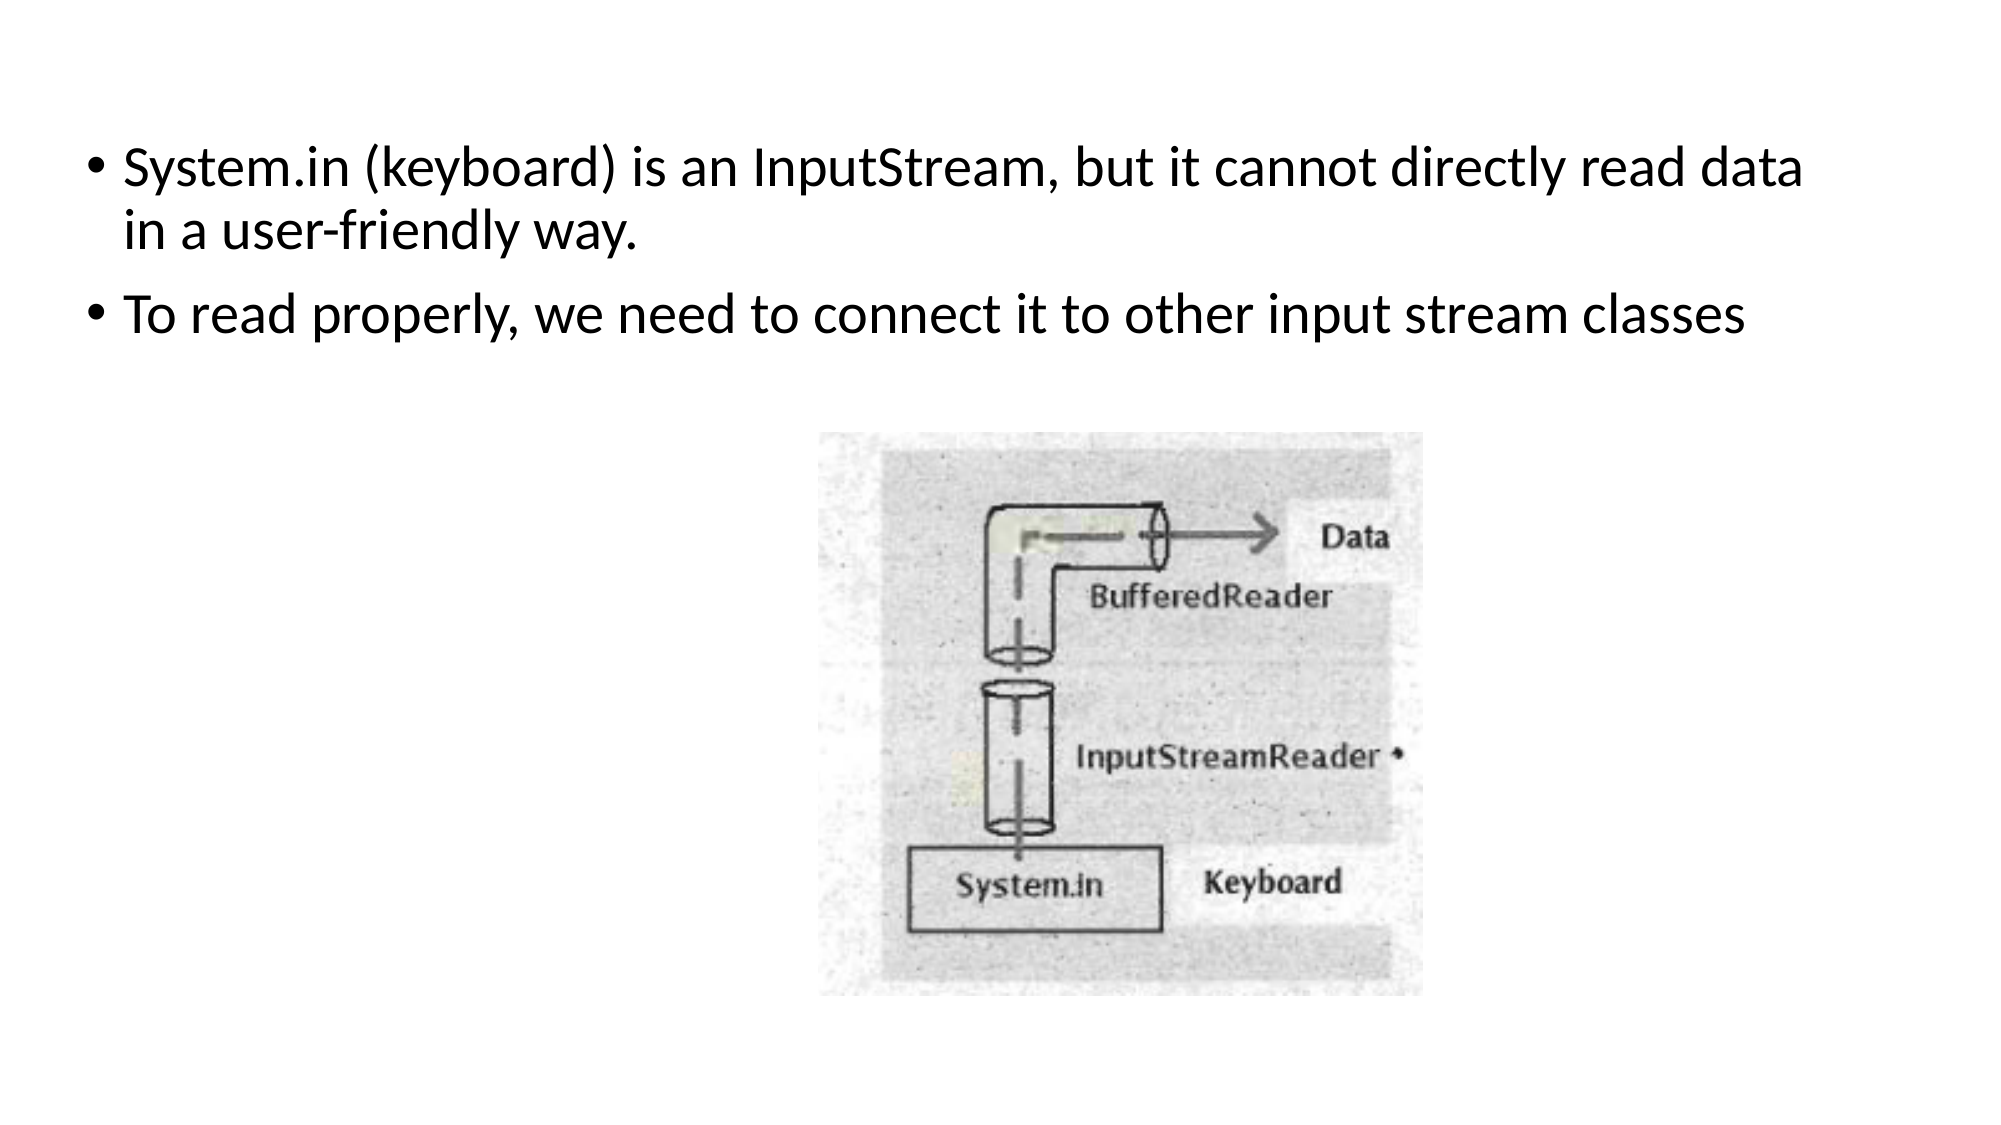

# System.in (keyboard) is an InputStream, but it cannot directly read data in a user-friendly way.
To read properly, we need to connect it to other input stream classes